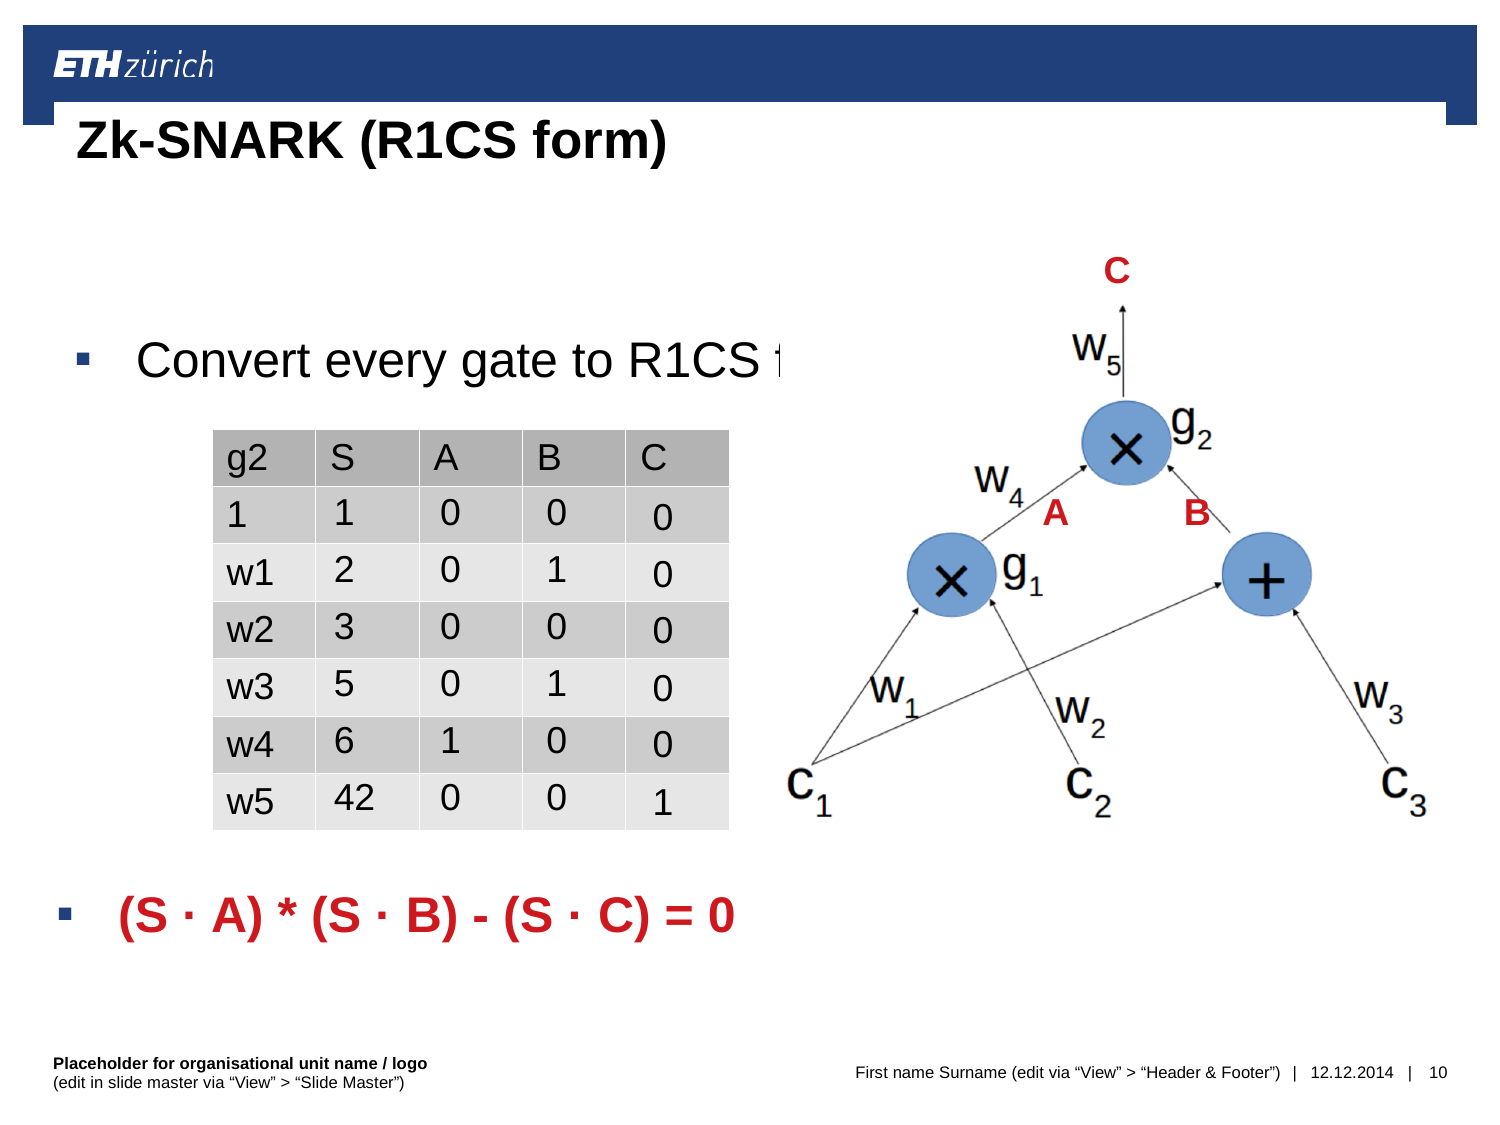

# Zk-SNARK (R1CS form)
C
Convert every gate to R1CS form
| g2 | S | A | B | C |
| --- | --- | --- | --- | --- |
| 1 | | | | |
| w1 | | | | |
| w2 | | | | |
| w3 | | | | |
| w4 | | | | |
| w5 | | | | |
1
2
3
5
6
42
0
0
0
0
1
0
0
1
0
1
0
0
A
B
0
0
0
0
0
1
(S · A) * (S · B) - (S · C) = 0
First name Surname (edit via “View” > “Header & Footer”)
12.12.2014
10